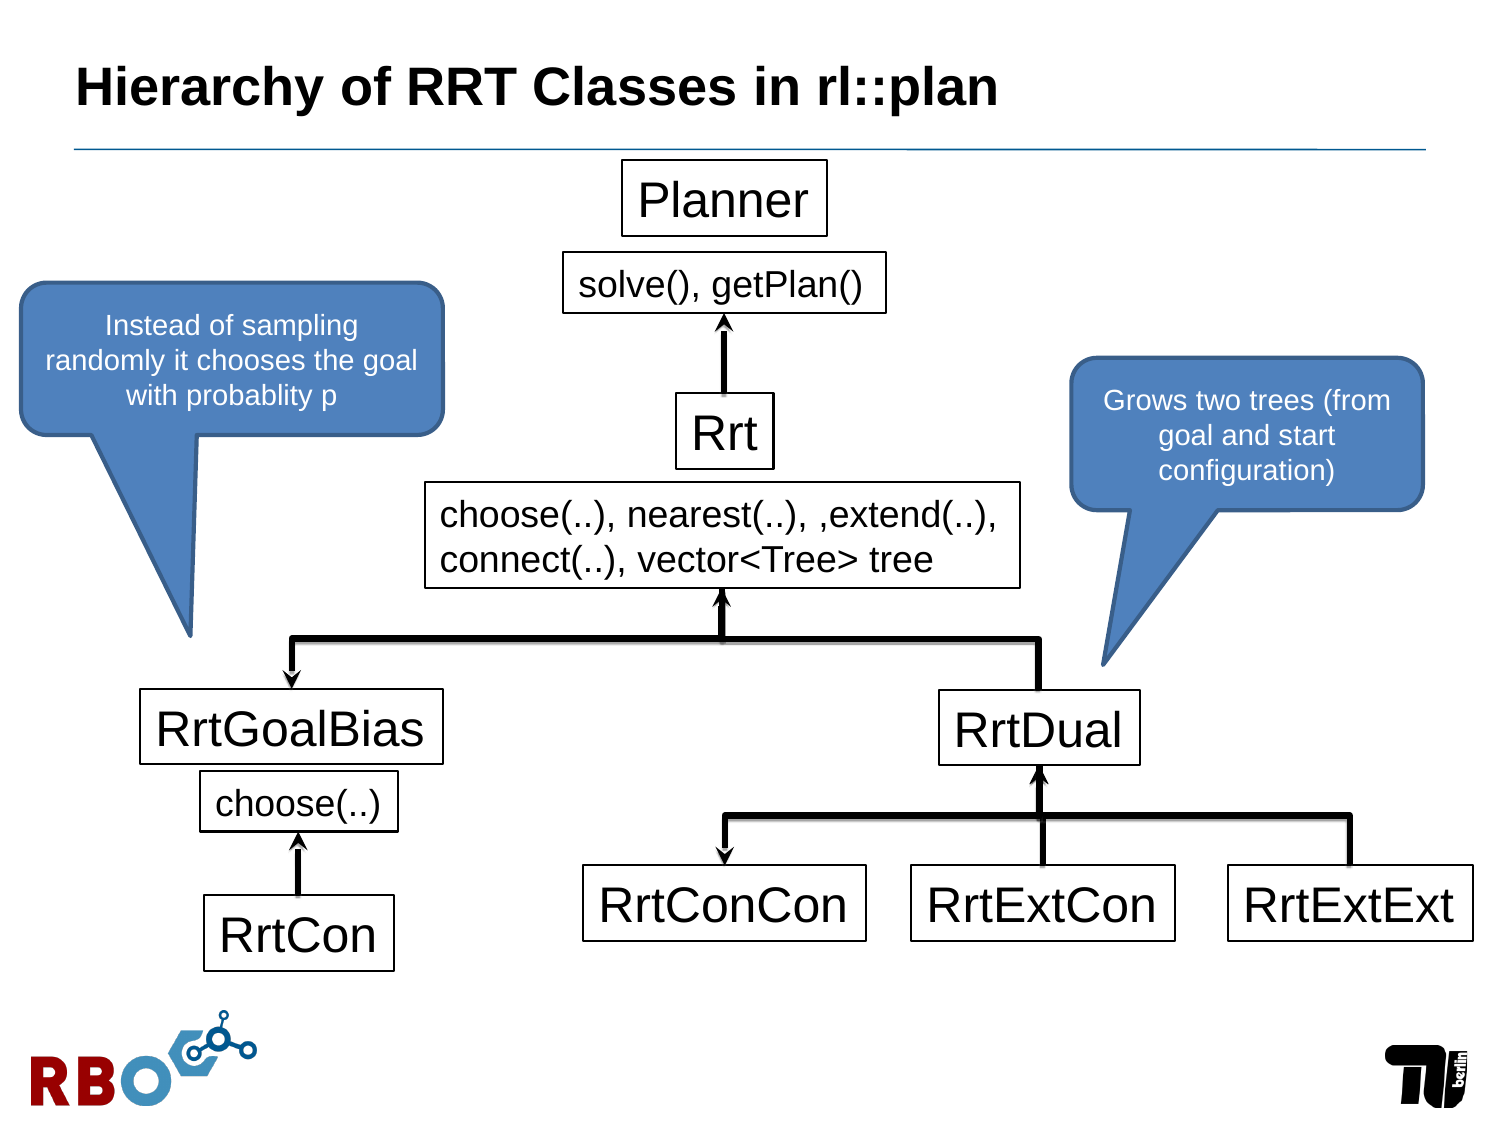

# Hierarchy of RRT Classes in rl::plan
Planner
solve(), getPlan()
Instead of sampling randomly it chooses the goal with probablity p
Grows two trees (from goal and start configuration)
Rrt
choose(..), nearest(..), ,extend(..), connect(..), vector<Tree> tree
RrtGoalBias
RrtDual
choose(..)
RrtConCon
RrtExtCon
RrtExtExt
RrtCon